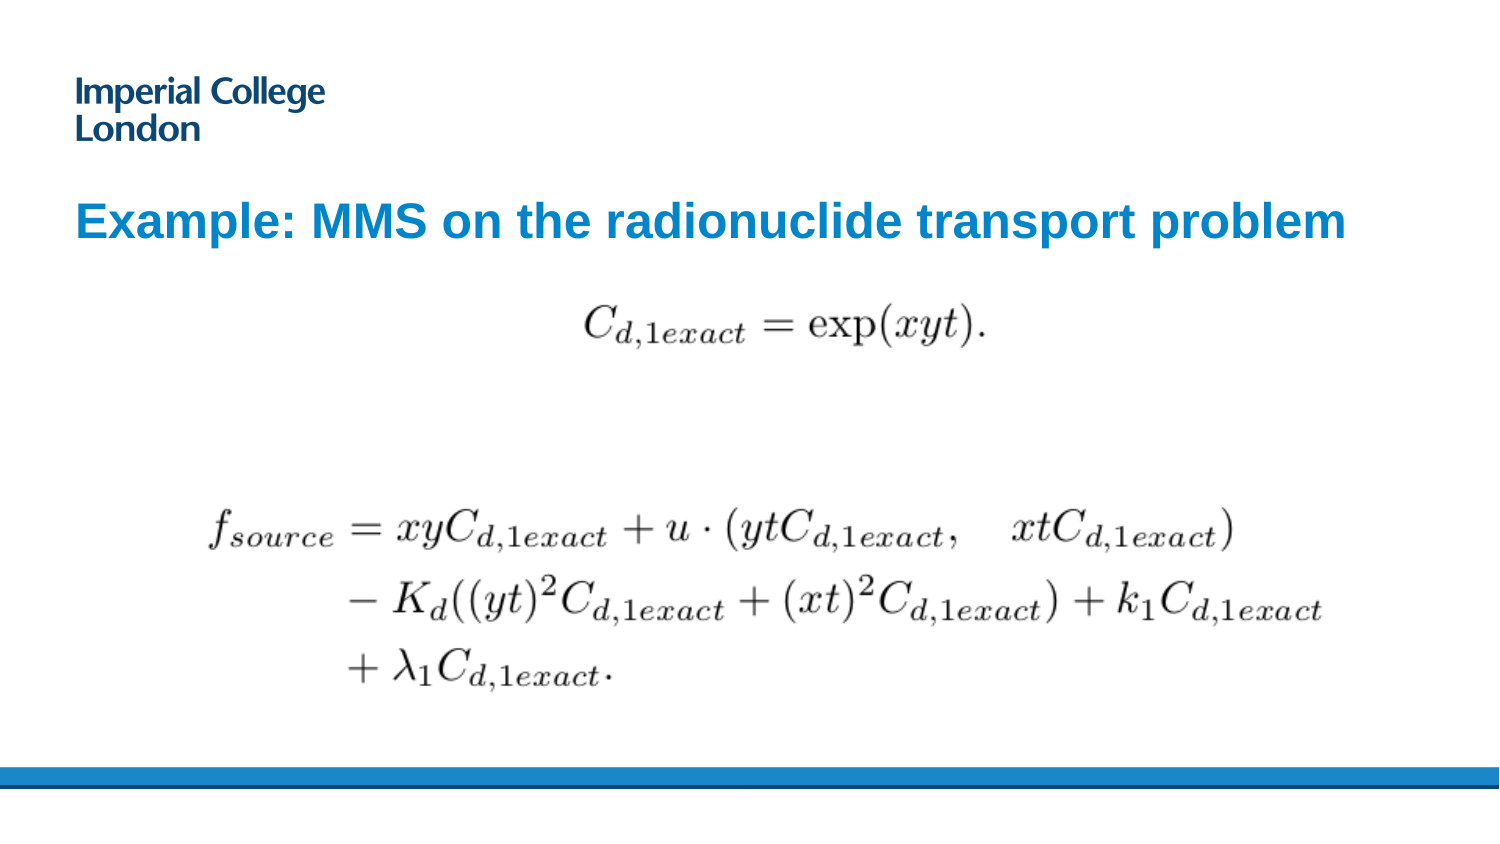

# Example: MMS on the radionuclide transport problem